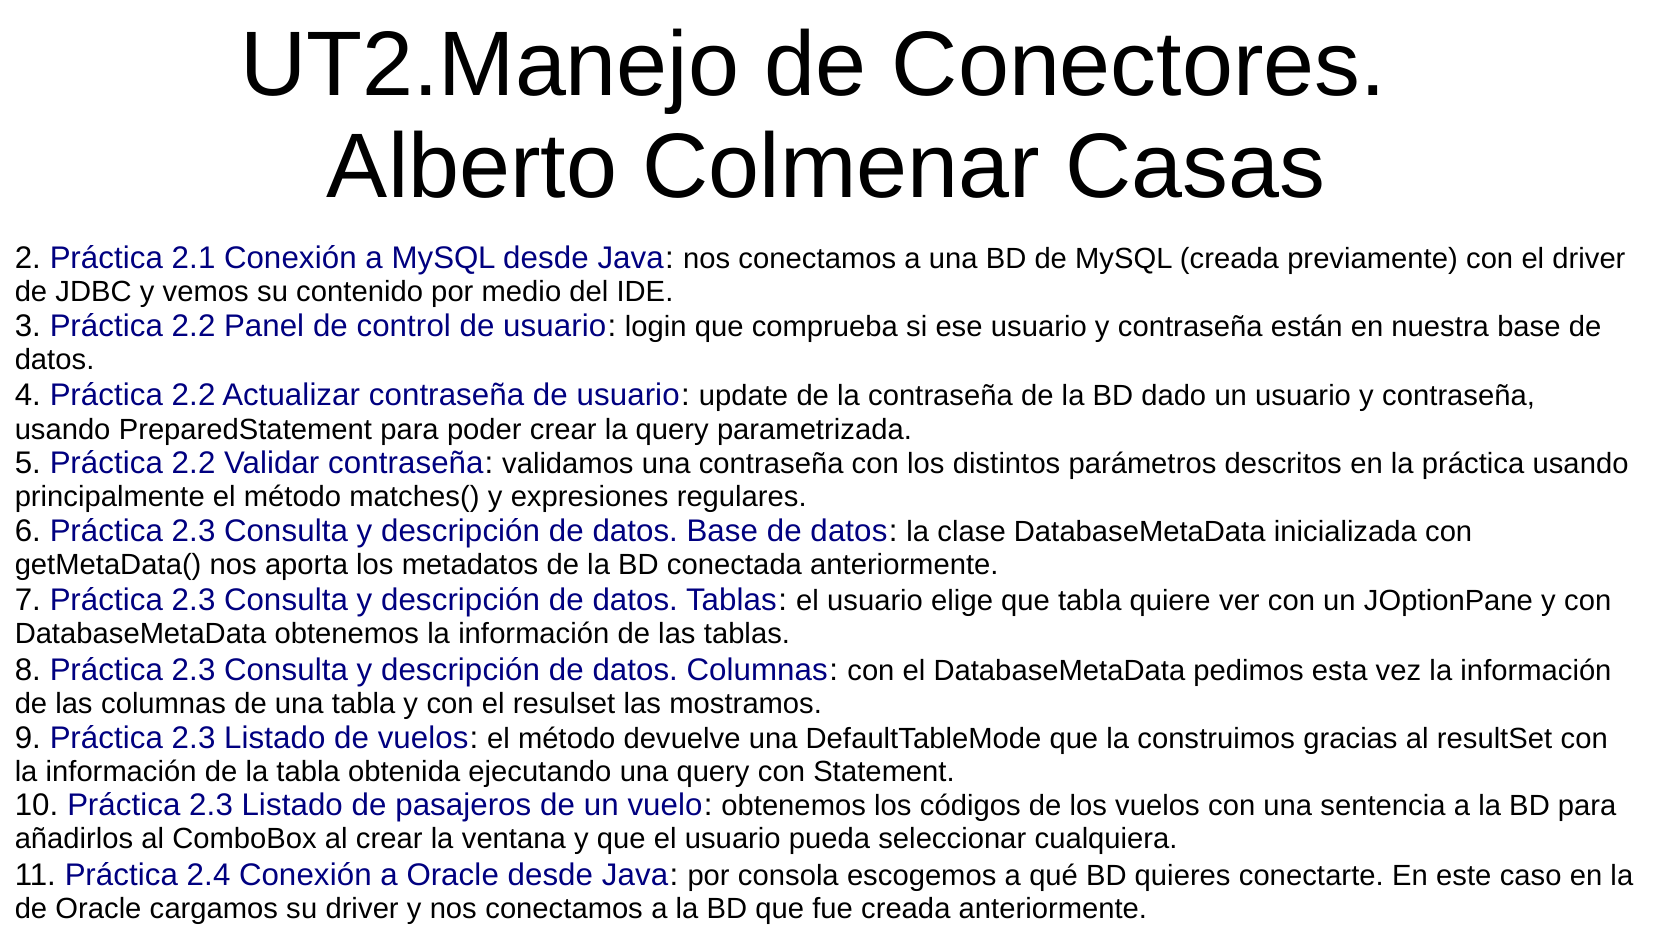

# UT2.Manejo de Conectores. Alberto Colmenar Casas
2. Práctica 2.1 Conexión a MySQL desde Java: nos conectamos a una BD de MySQL (creada previamente) con el driver de JDBC y vemos su contenido por medio del IDE.
3. Práctica 2.2 Panel de control de usuario: login que comprueba si ese usuario y contraseña están en nuestra base de datos.
4. Práctica 2.2 Actualizar contraseña de usuario: update de la contraseña de la BD dado un usuario y contraseña, usando PreparedStatement para poder crear la query parametrizada.
5. Práctica 2.2 Validar contraseña: validamos una contraseña con los distintos parámetros descritos en la práctica usando principalmente el método matches() y expresiones regulares.
6. Práctica 2.3 Consulta y descripción de datos. Base de datos: la clase DatabaseMetaData inicializada con getMetaData() nos aporta los metadatos de la BD conectada anteriormente.
7. Práctica 2.3 Consulta y descripción de datos. Tablas: el usuario elige que tabla quiere ver con un JOptionPane y con DatabaseMetaData obtenemos la información de las tablas.
8. Práctica 2.3 Consulta y descripción de datos. Columnas: con el DatabaseMetaData pedimos esta vez la información de las columnas de una tabla y con el resulset las mostramos.
9. Práctica 2.3 Listado de vuelos: el método devuelve una DefaultTableMode que la construimos gracias al resultSet con la información de la tabla obtenida ejecutando una query con Statement.
10. Práctica 2.3 Listado de pasajeros de un vuelo: obtenemos los códigos de los vuelos con una sentencia a la BD para añadirlos al ComboBox al crear la ventana y que el usuario pueda seleccionar cualquiera.
11. Práctica 2.4 Conexión a Oracle desde Java: por consola escogemos a qué BD quieres conectarte. En este caso en la de Oracle cargamos su driver y nos conectamos a la BD que fue creada anteriormente.